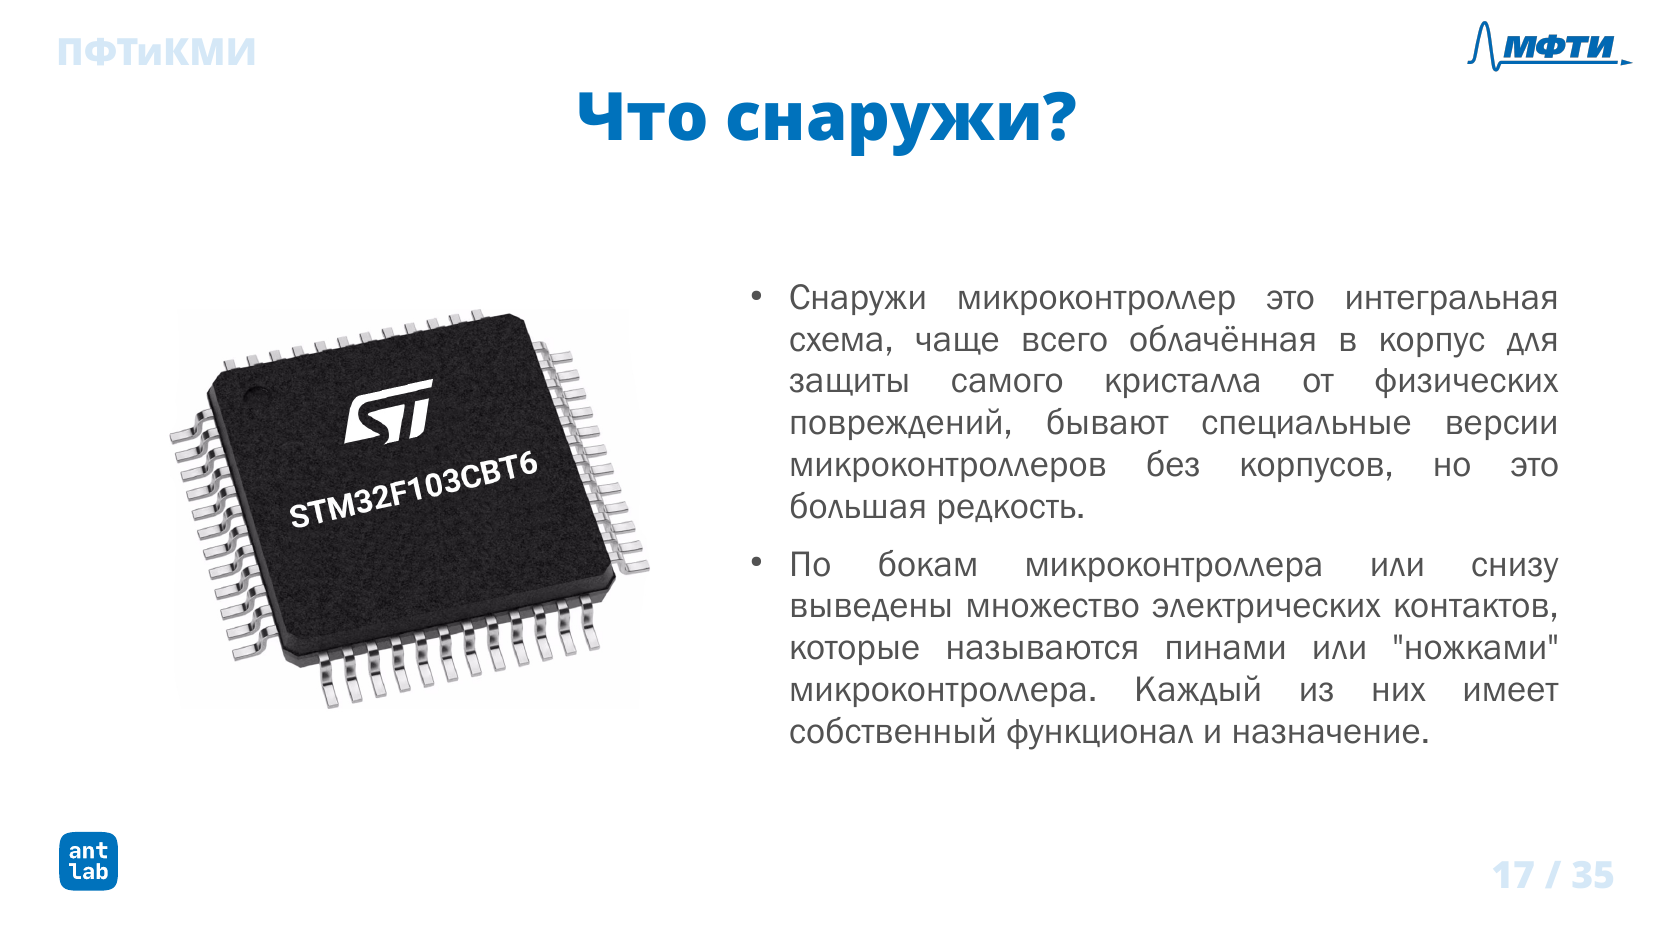

# Что снаружи?
Снаружи микроконтроллер это интегральная схема, чаще всего облачённая в корпус для защиты самого кристалла от физических повреждений, бывают специальные версии микроконтроллеров без корпусов, но это большая редкость.
По бокам микроконтроллера или снизу выведены множество электрических контактов, которые называются пинами или "ножками" микроконтроллера. Каждый из них имеет собственный функционал и назначение.